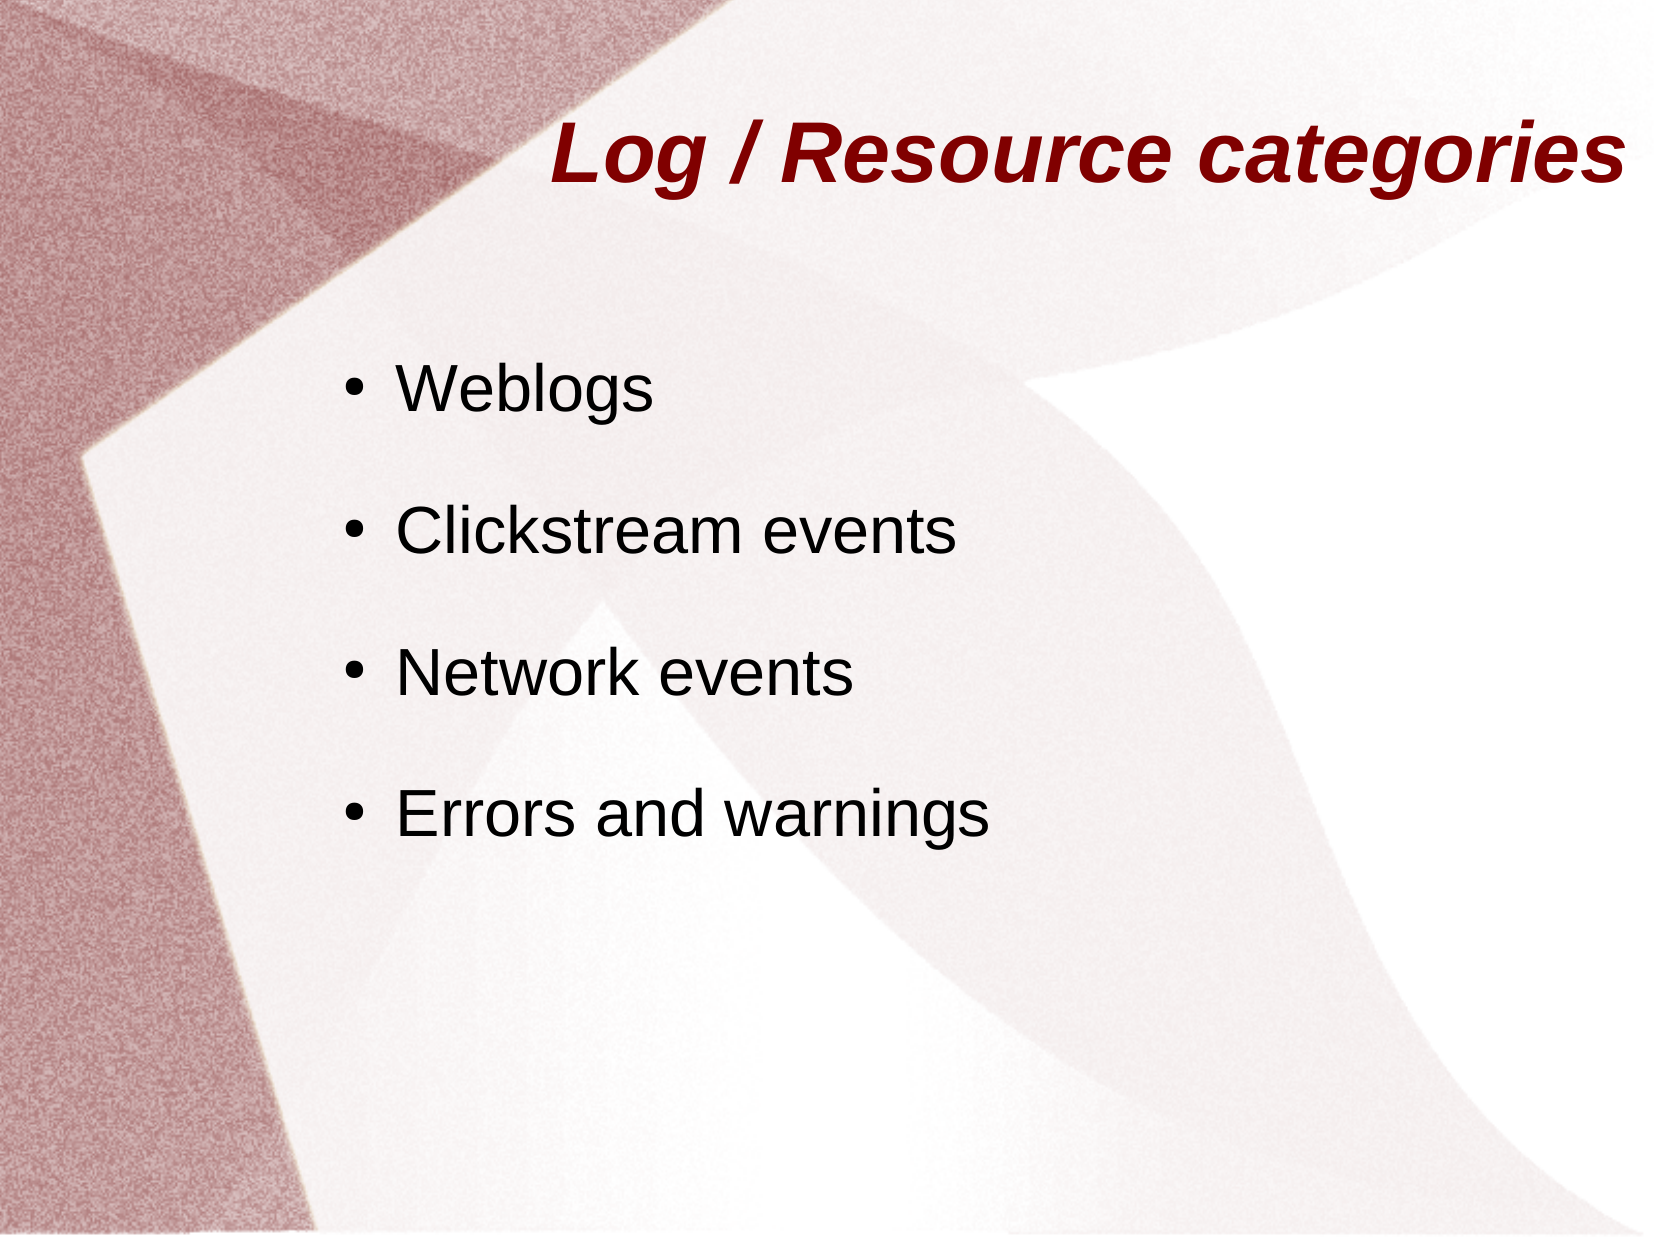

# Log / Resource categories
Weblogs
Clickstream events
Network events
Errors and warnings